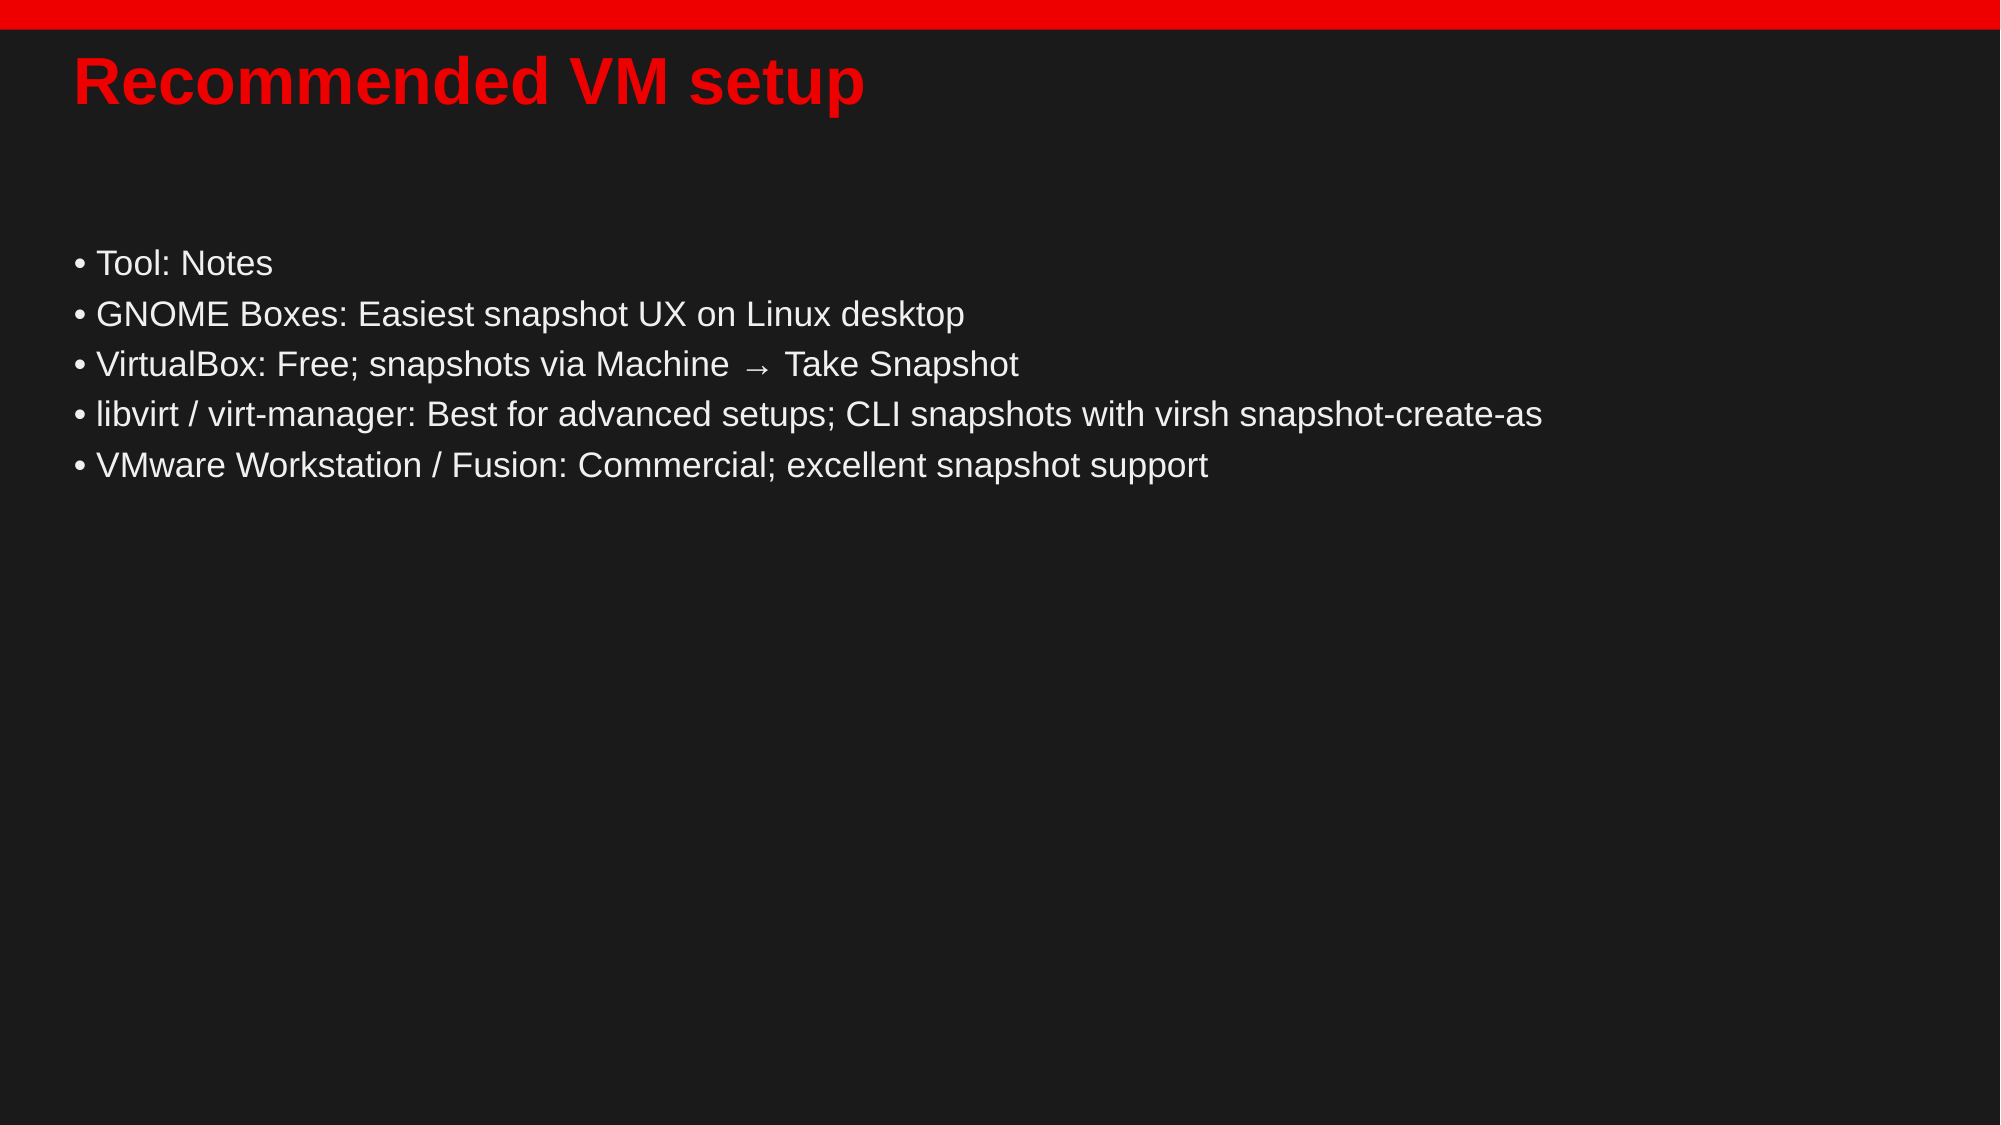

Recommended VM setup
• Tool: Notes
• GNOME Boxes: Easiest snapshot UX on Linux desktop
• VirtualBox: Free; snapshots via Machine → Take Snapshot
• libvirt / virt-manager: Best for advanced setups; CLI snapshots with virsh snapshot-create-as
• VMware Workstation / Fusion: Commercial; excellent snapshot support